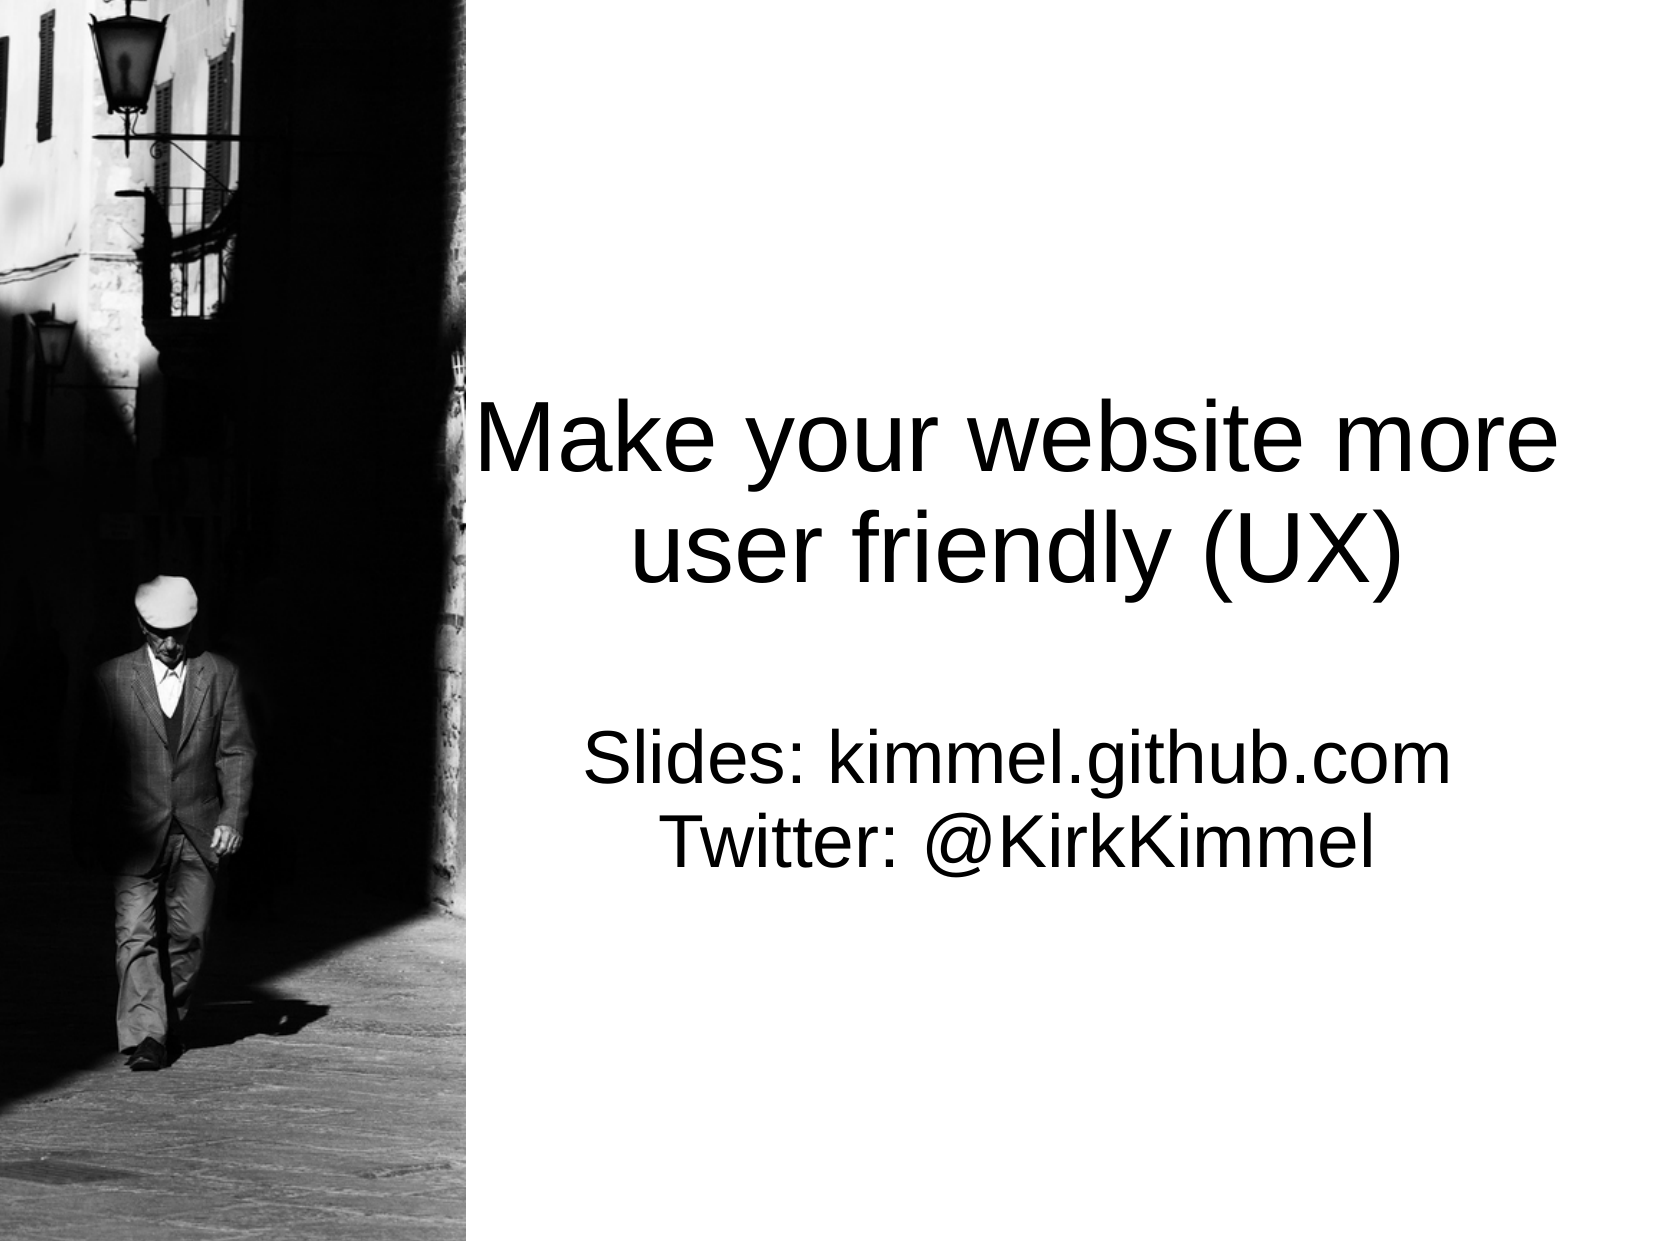

# Make your website more user friendly (UX)
Slides: kimmel.github.com
Twitter: @KirkKimmel